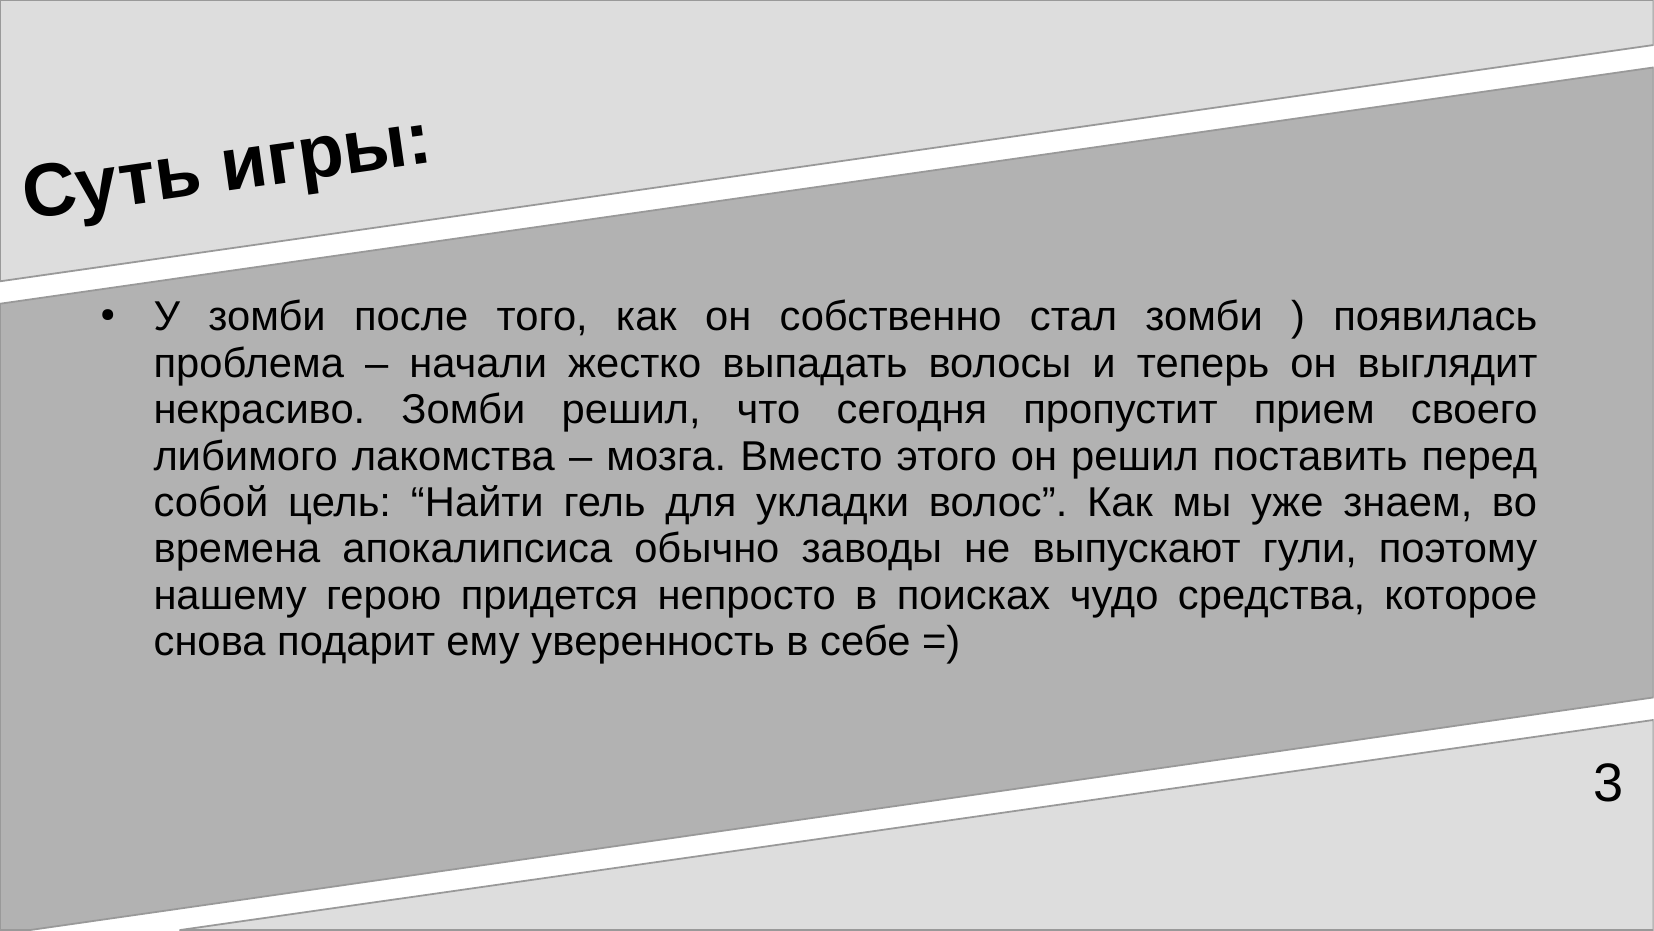

# Суть игры:
У зомби после того, как он собственно стал зомби ) появилась проблема – начали жестко выпадать волосы и теперь он выглядит некрасиво. Зомби решил, что сегодня пропустит прием своего либимого лакомства – мозга. Вместо этого он решил поставить перед собой цель: “Найти гель для укладки волос”. Как мы уже знаем, во времена апокалипсиса обычно заводы не выпускают гули, поэтому нашему герою придется непросто в поисках чудо средства, которое снова подарит ему уверенность в себе =)
3